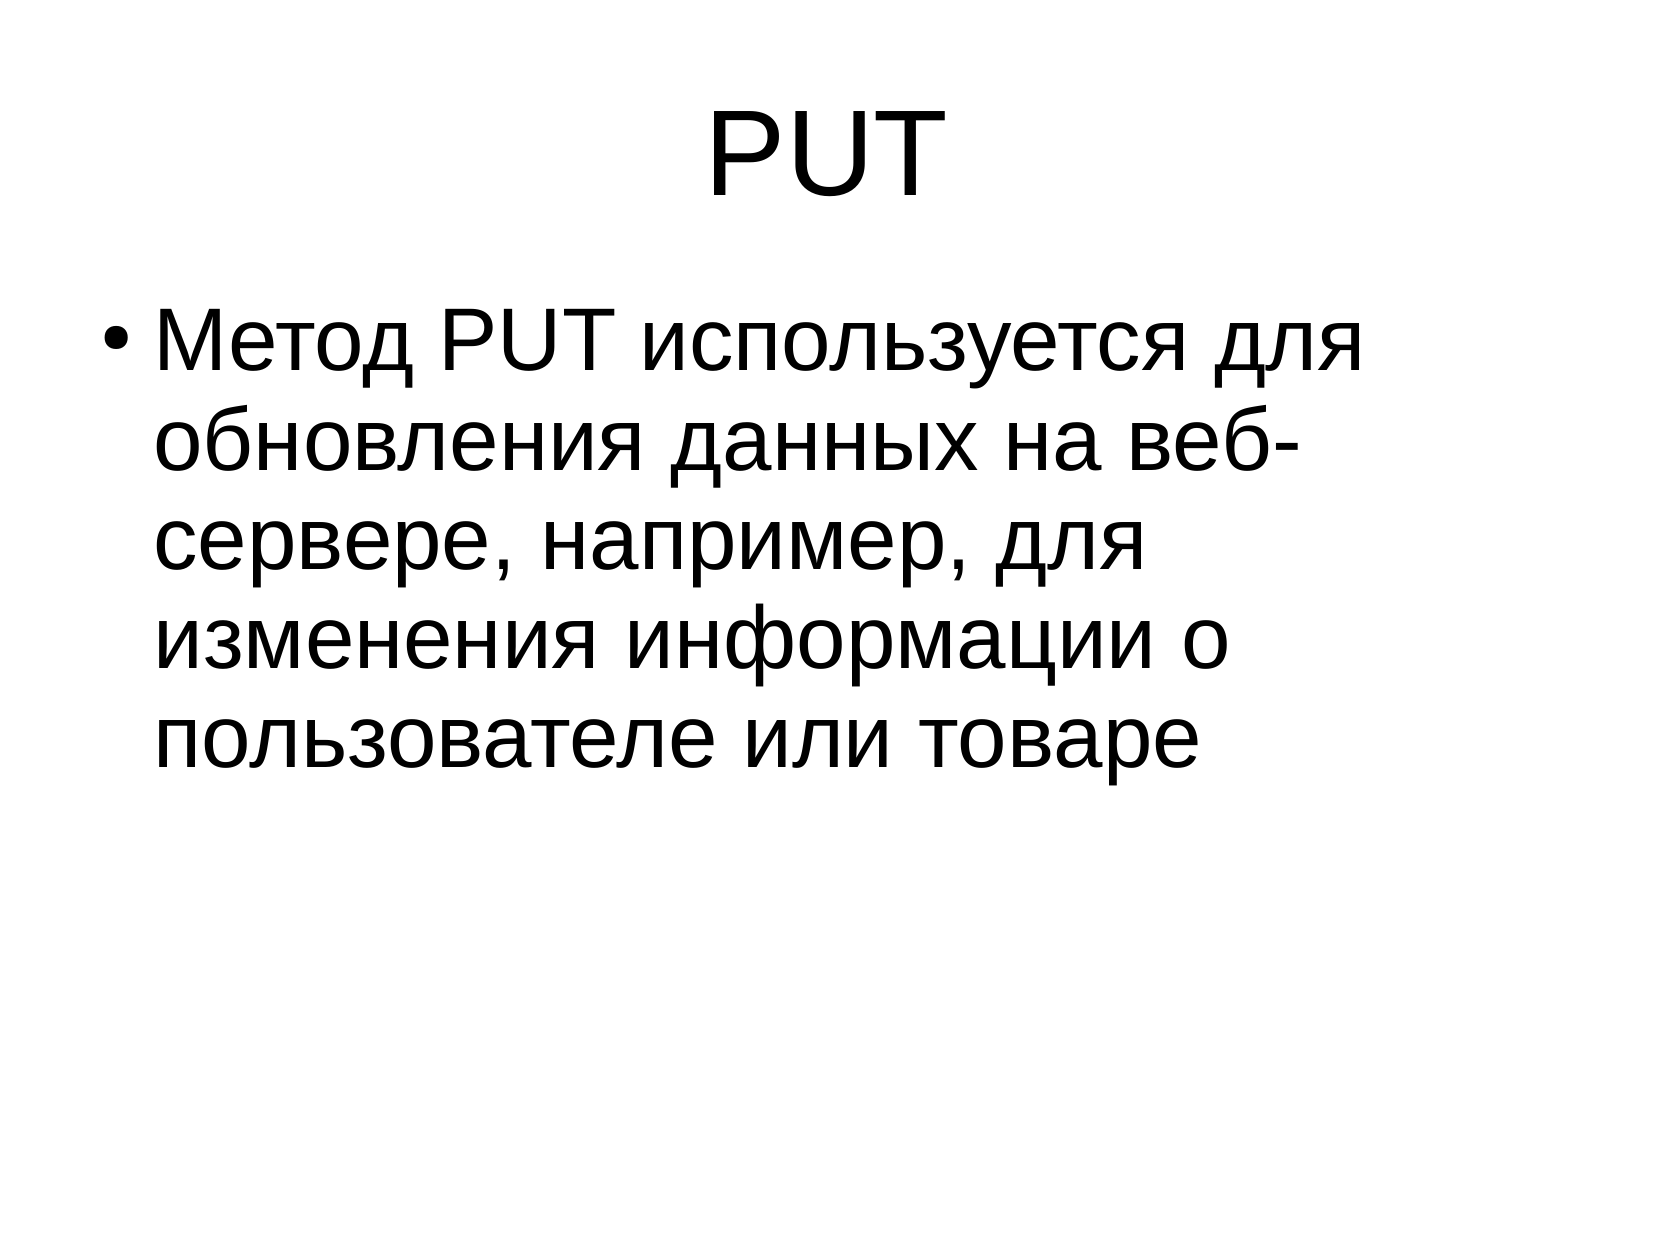

# PUT
Метод PUT используется для обновления данных на веб-сервере, например, для изменения информации о пользователе или товаре